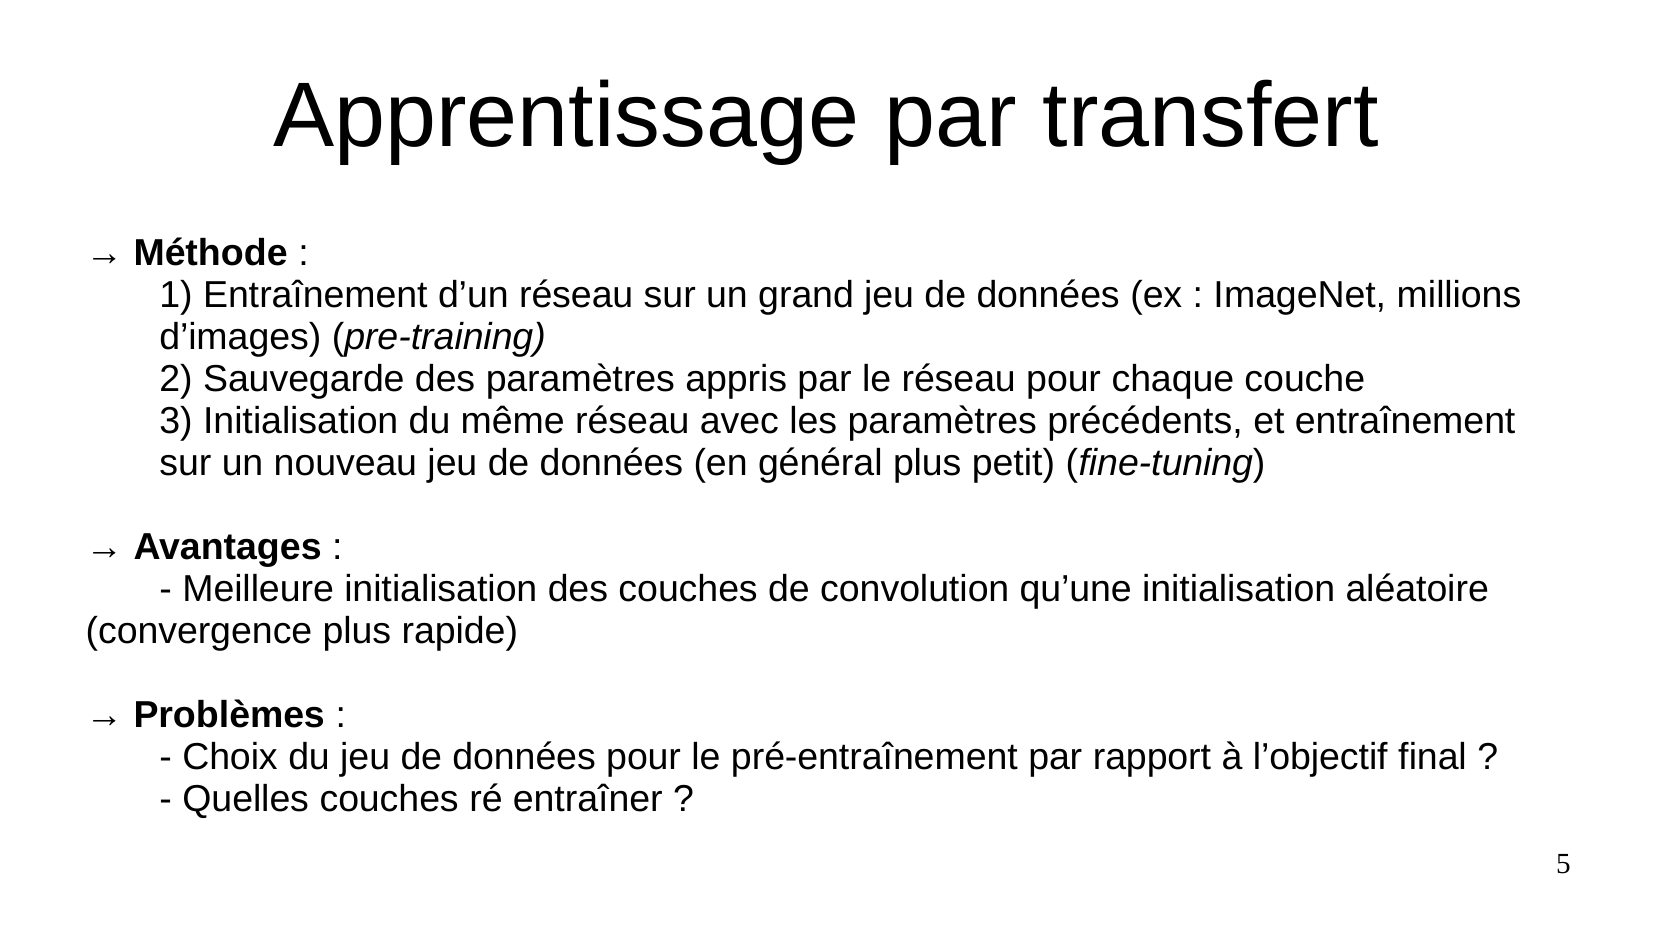

# Apprentissage par transfert
→ Méthode :
	1) Entraînement d’un réseau sur un grand jeu de données (ex : ImageNet, millions 	d’images) (pre-training)
	2) Sauvegarde des paramètres appris par le réseau pour chaque couche
	3) Initialisation du même réseau avec les paramètres précédents, et entraînement 	sur un nouveau jeu de données (en général plus petit) (fine-tuning)
→ Avantages :
	- Meilleure initialisation des couches de convolution qu’une initialisation aléatoire (convergence plus rapide)
→ Problèmes :
	- Choix du jeu de données pour le pré-entraînement par rapport à l’objectif final ?
	- Quelles couches ré entraîner ?
5